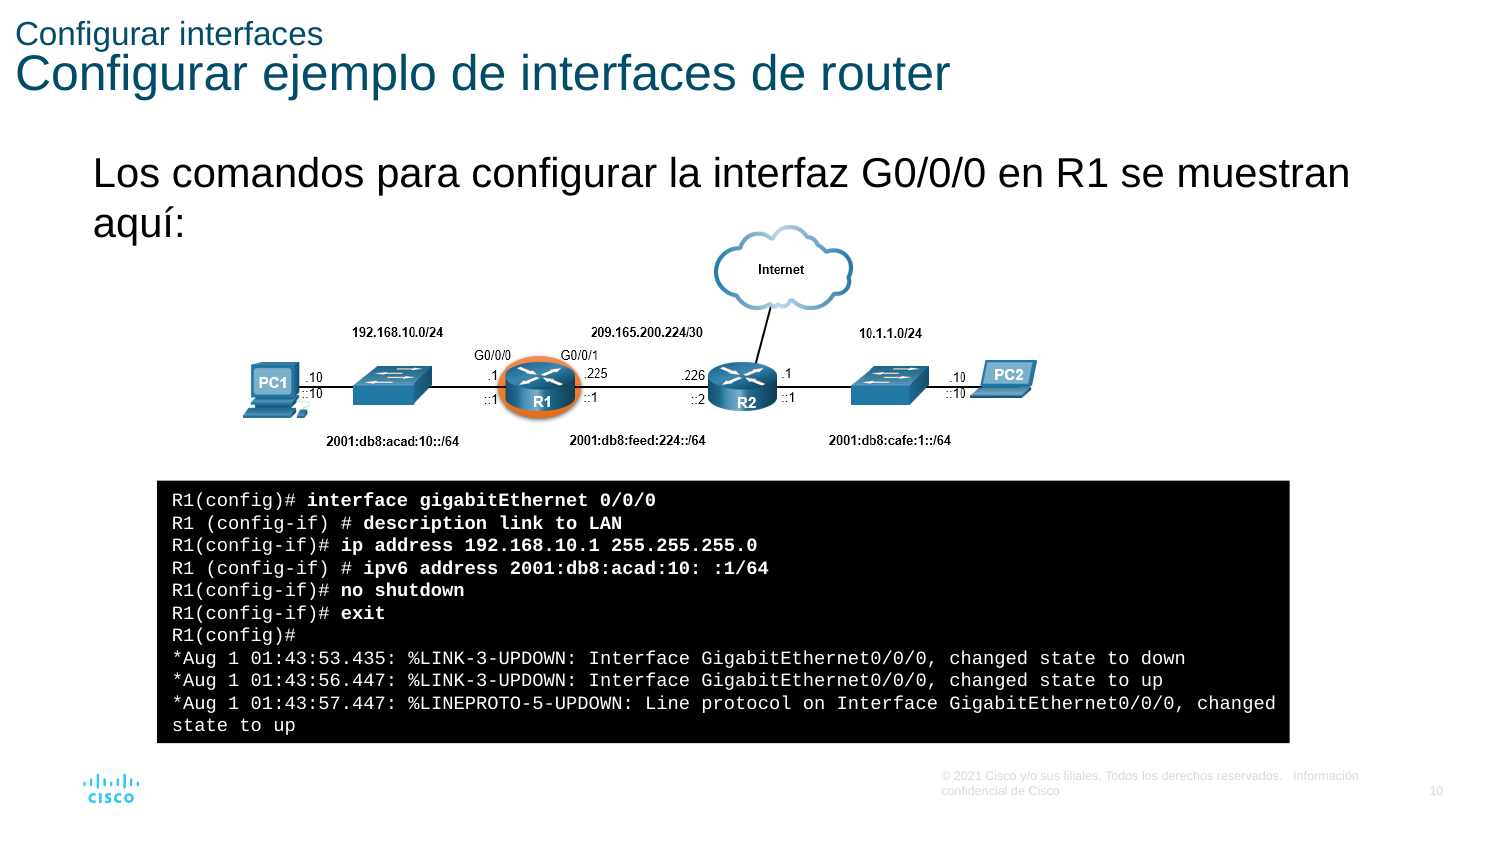

# Configurar interfaces Configurar ejemplo de interfaces de router
Los comandos para configurar la interfaz G0/0/0 en R1 se muestran aquí:
R1(config)# interface gigabitEthernet 0/0/0
R1 (config-if) # description link to LAN
R1(config-if)# ip address 192.168.10.1 255.255.255.0
R1 (config-if) # ipv6 address 2001:db8:acad:10: :1/64
R1(config-if)# no shutdown
R1(config-if)# exit
R1(config)#
*Aug 1 01:43:53.435: %LINK-3-UPDOWN: Interface GigabitEthernet0/0/0, changed state to down
*Aug 1 01:43:56.447: %LINK-3-UPDOWN: Interface GigabitEthernet0/0/0, changed state to up
*Aug 1 01:43:57.447: %LINEPROTO-5-UPDOWN: Line protocol on Interface GigabitEthernet0/0/0, changed state to up